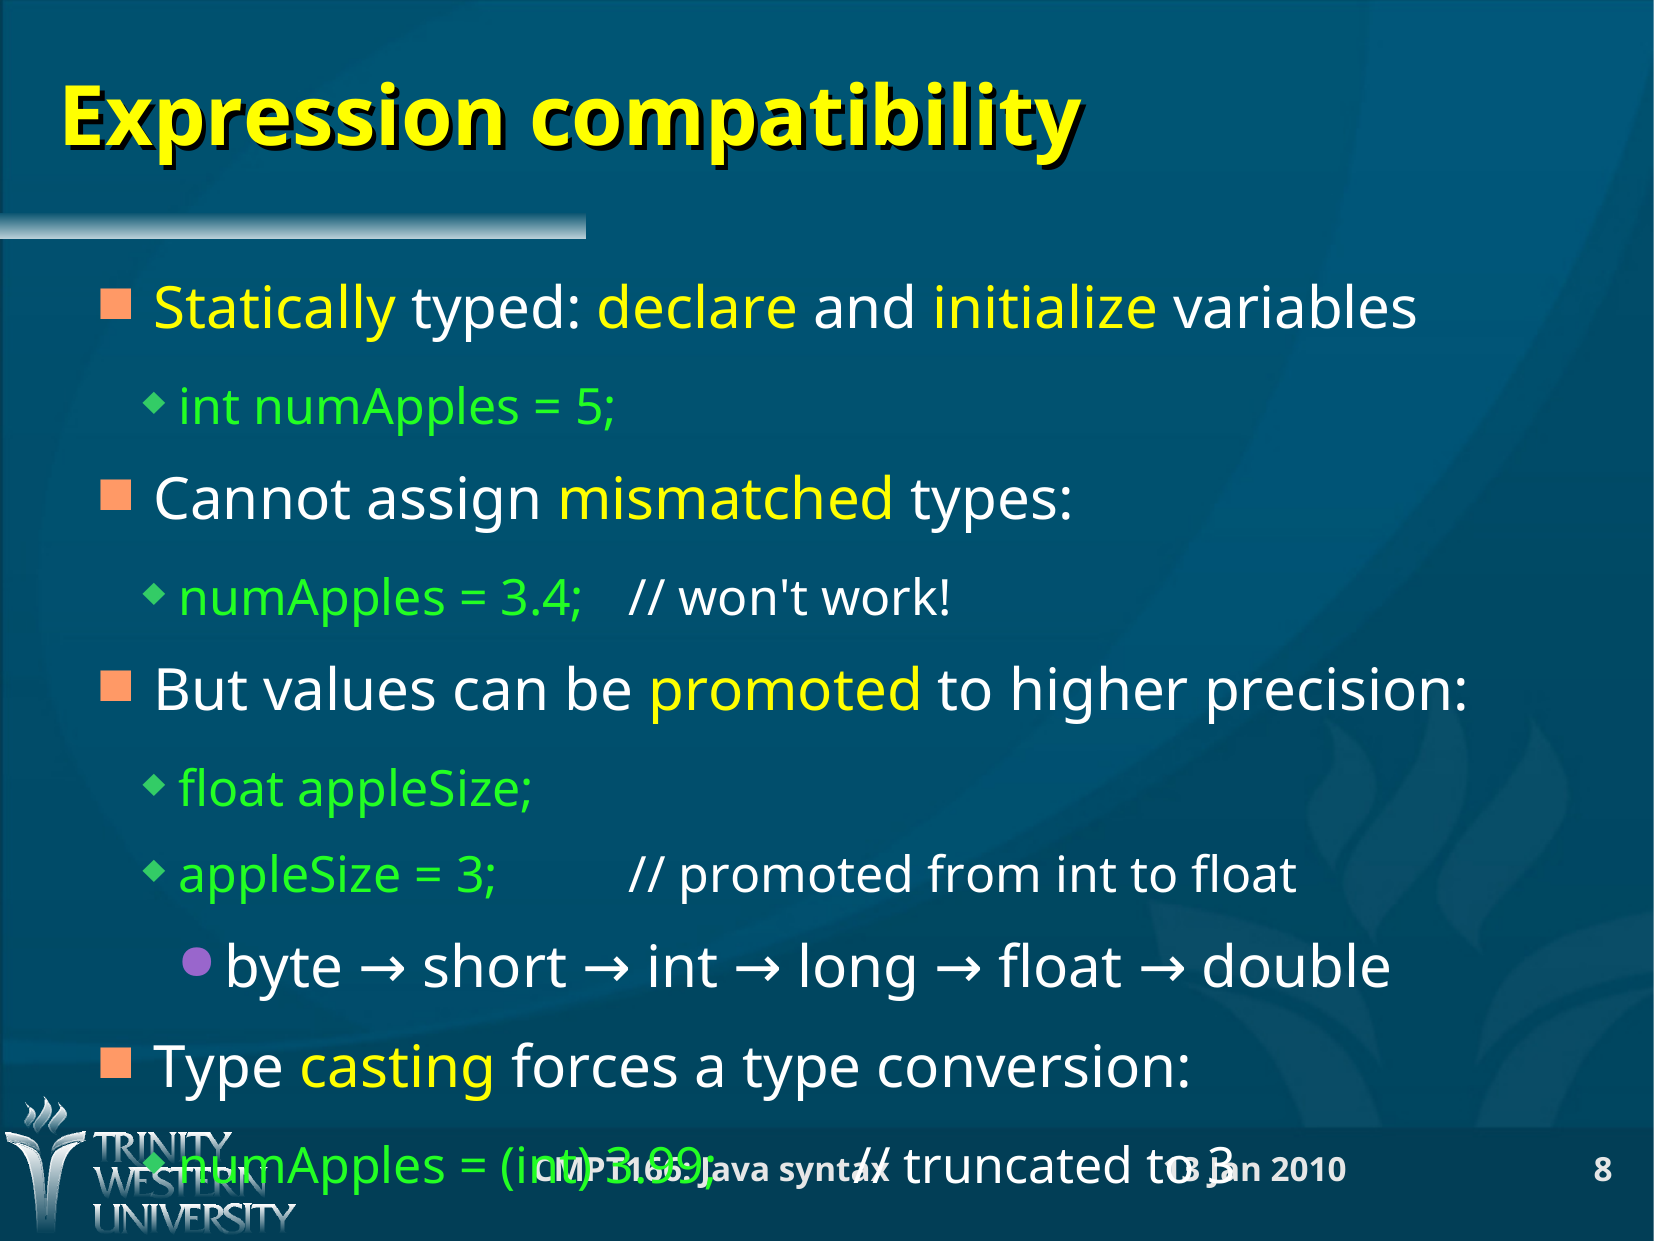

# Expression compatibility
Statically typed: declare and initialize variables
int numApples = 5;
Cannot assign mismatched types:
numApples = 3.4;	// won't work!
But values can be promoted to higher precision:
float appleSize;
appleSize = 3;		// promoted from int to float
byte → short → int → long → float → double
Type casting forces a type conversion:
numApples = (int) 3.99;		// truncated to 3
CMPT166: Java syntax
13 Jan 2010
8